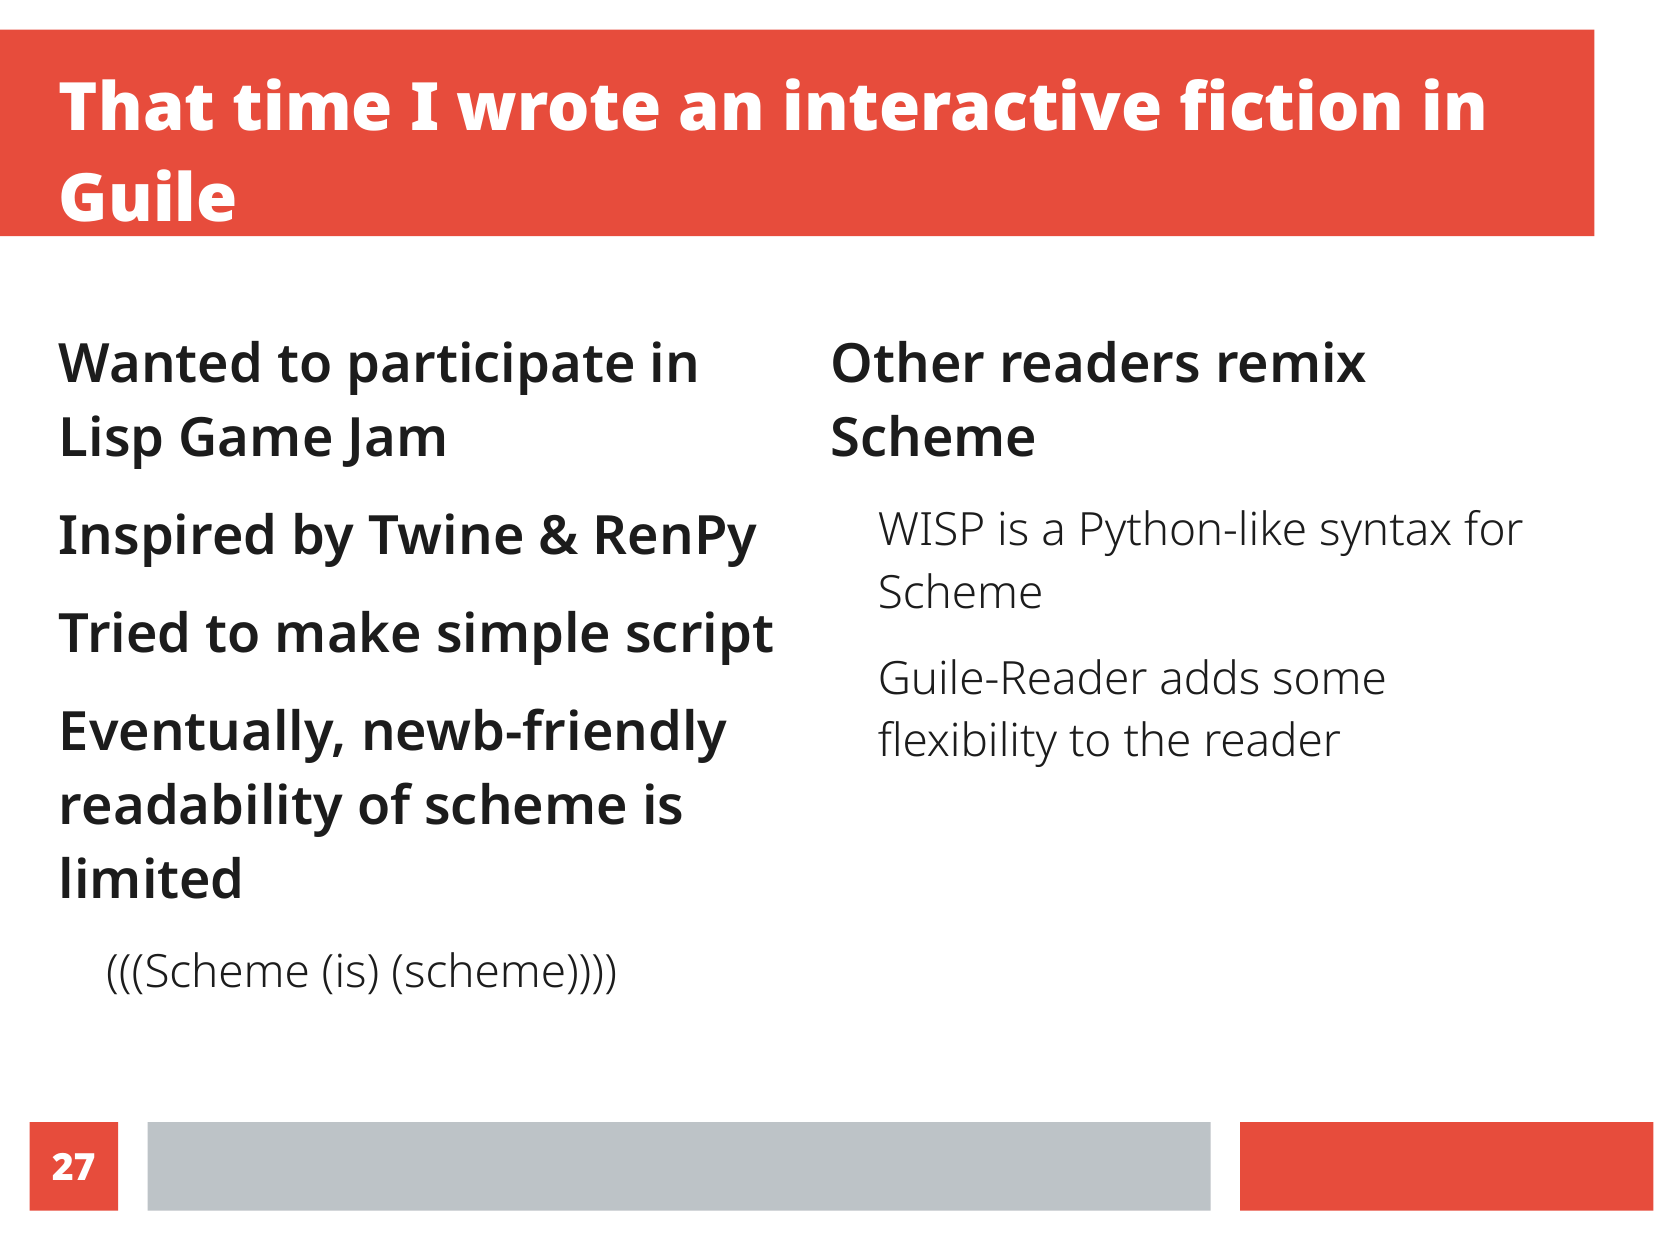

# That time I wrote an interactive fiction in Guile
Wanted to participate in Lisp Game Jam
Inspired by Twine & RenPy
Tried to make simple script
Eventually, newb-friendly readability of scheme is limited
(((Scheme (is) (scheme))))
Other readers remix Scheme
WISP is a Python-like syntax for Scheme
Guile-Reader adds some flexibility to the reader
27